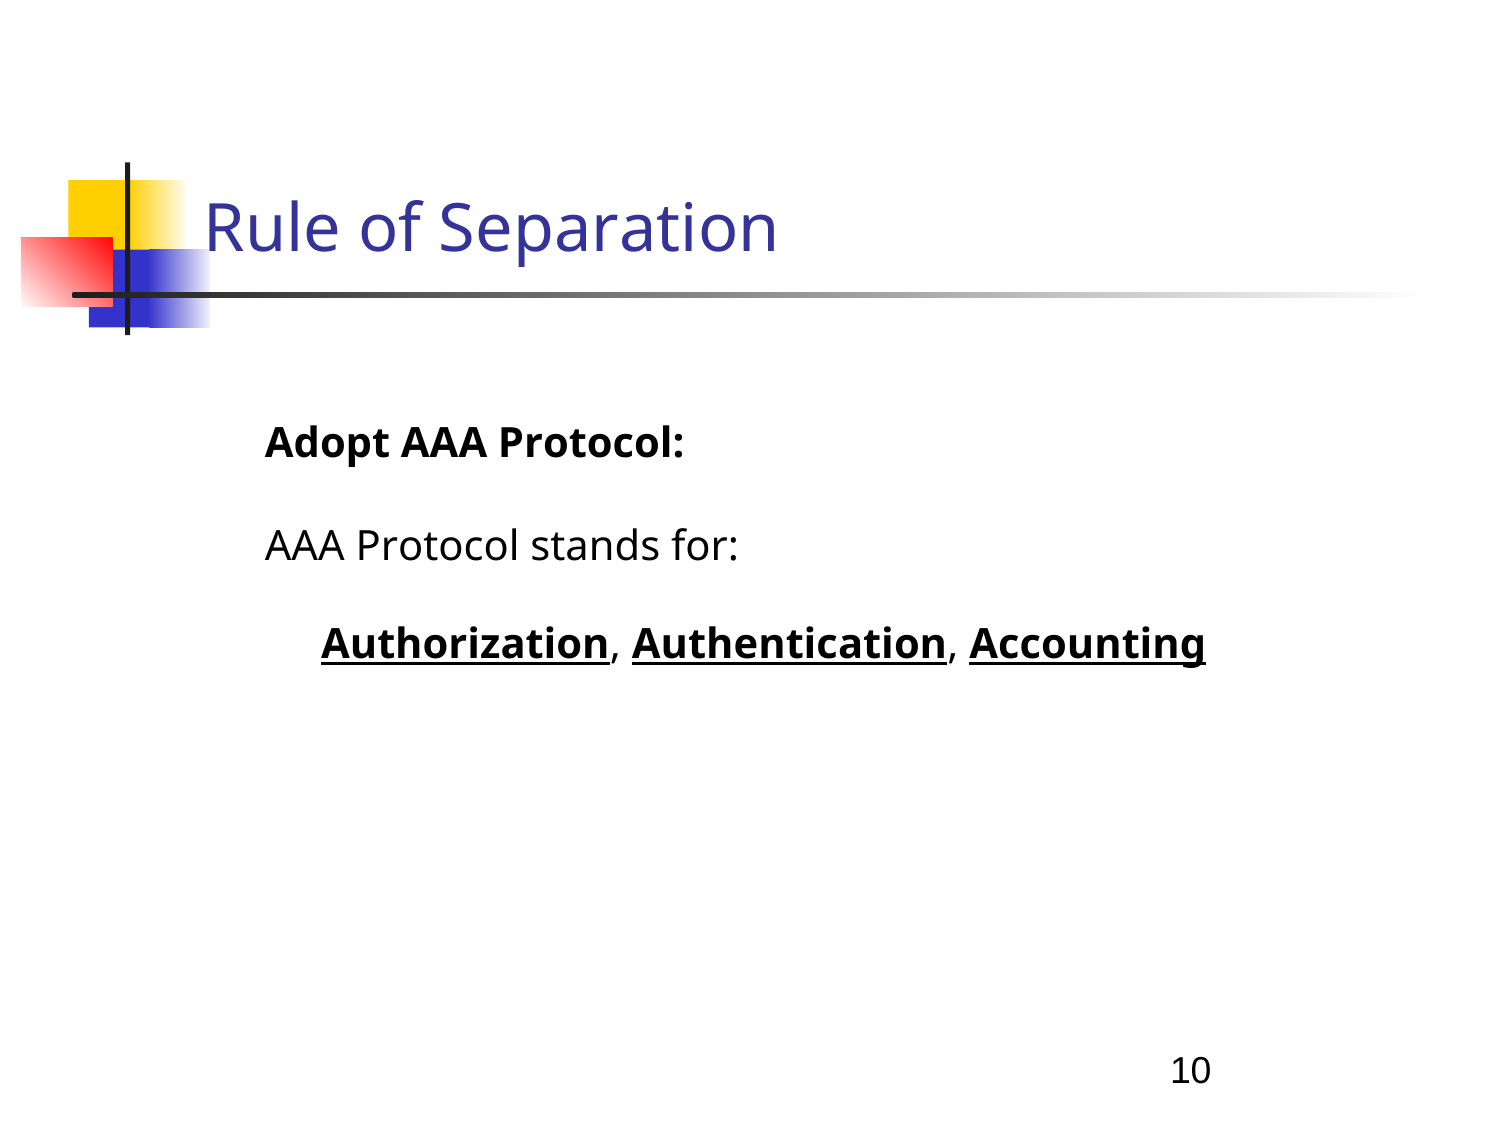

# Rule of Separation
Adopt AAA Protocol:
AAA Protocol stands for:
Authorization, Authentication, Accounting
10